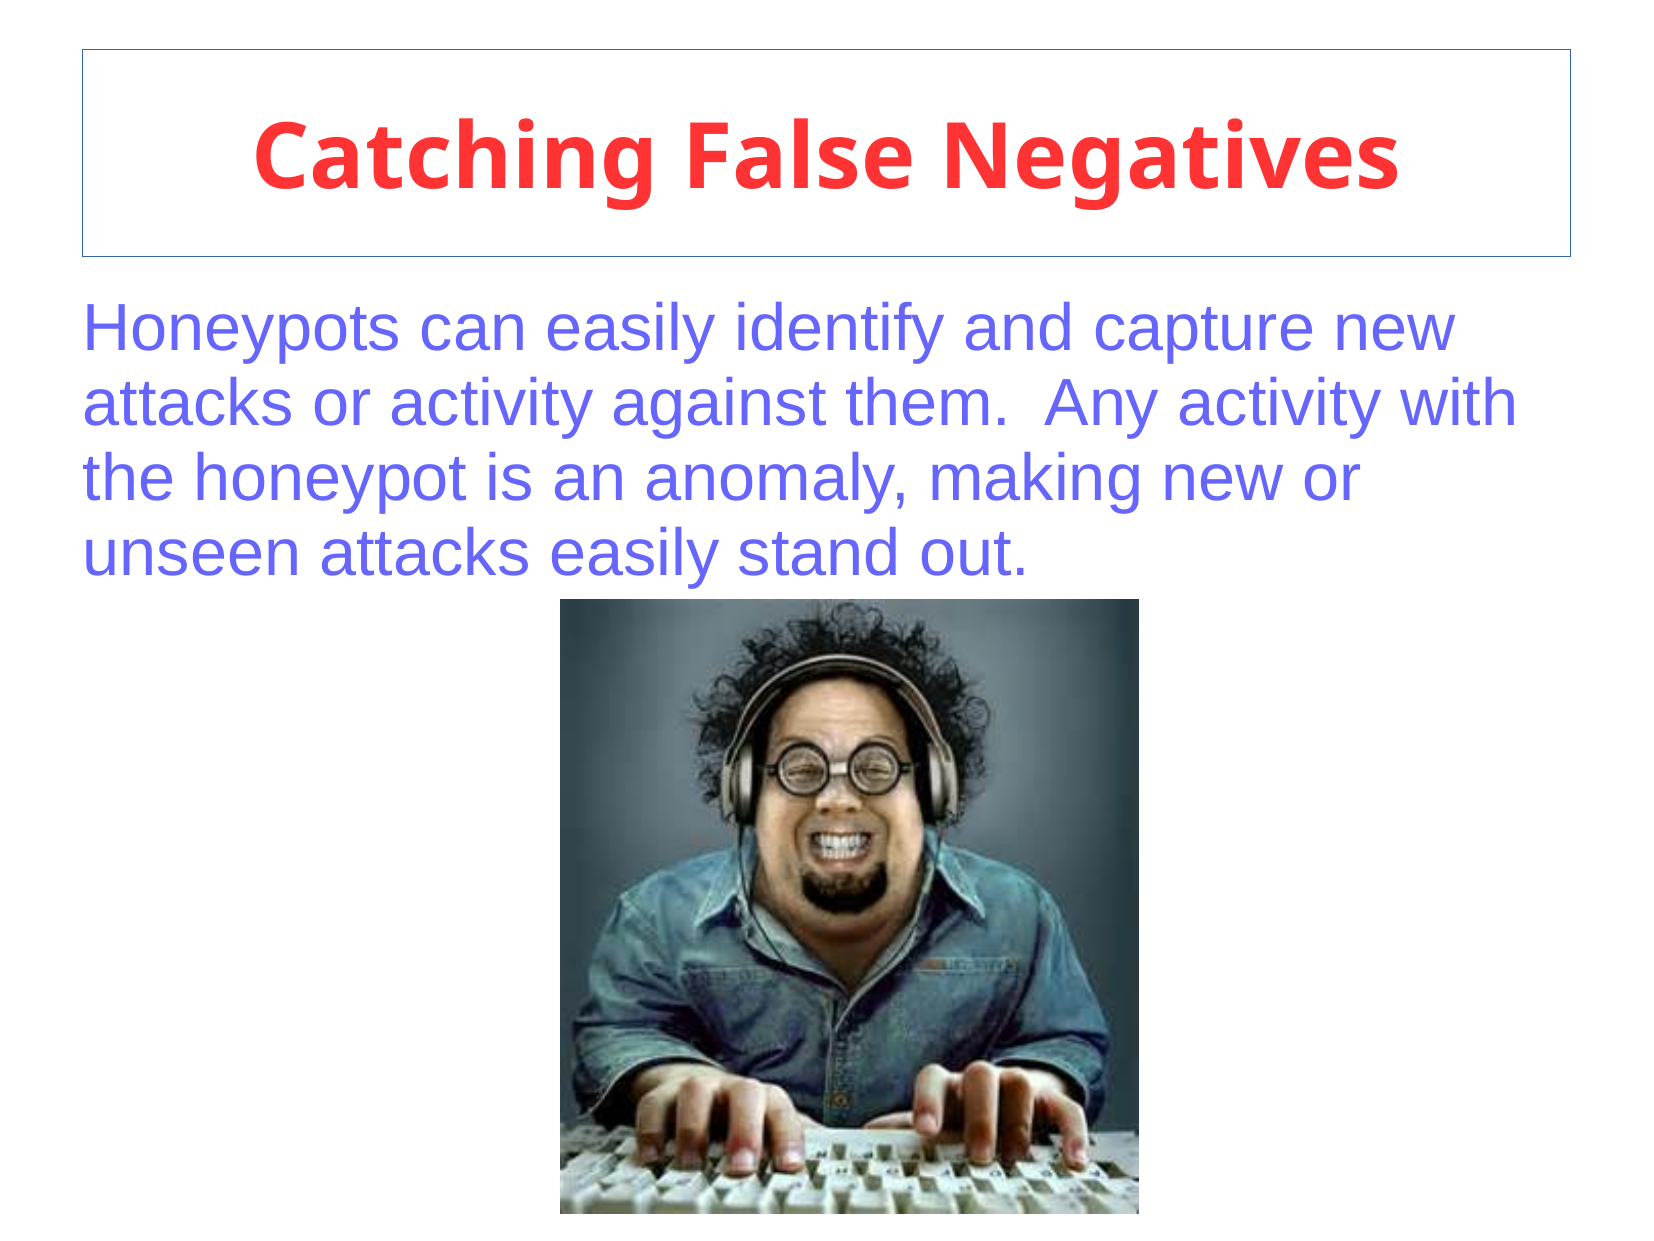

# Catching False Negatives
Honeypots can easily identify and capture new attacks or activity against them. Any activity with the honeypot is an anomaly, making new or unseen attacks easily stand out.